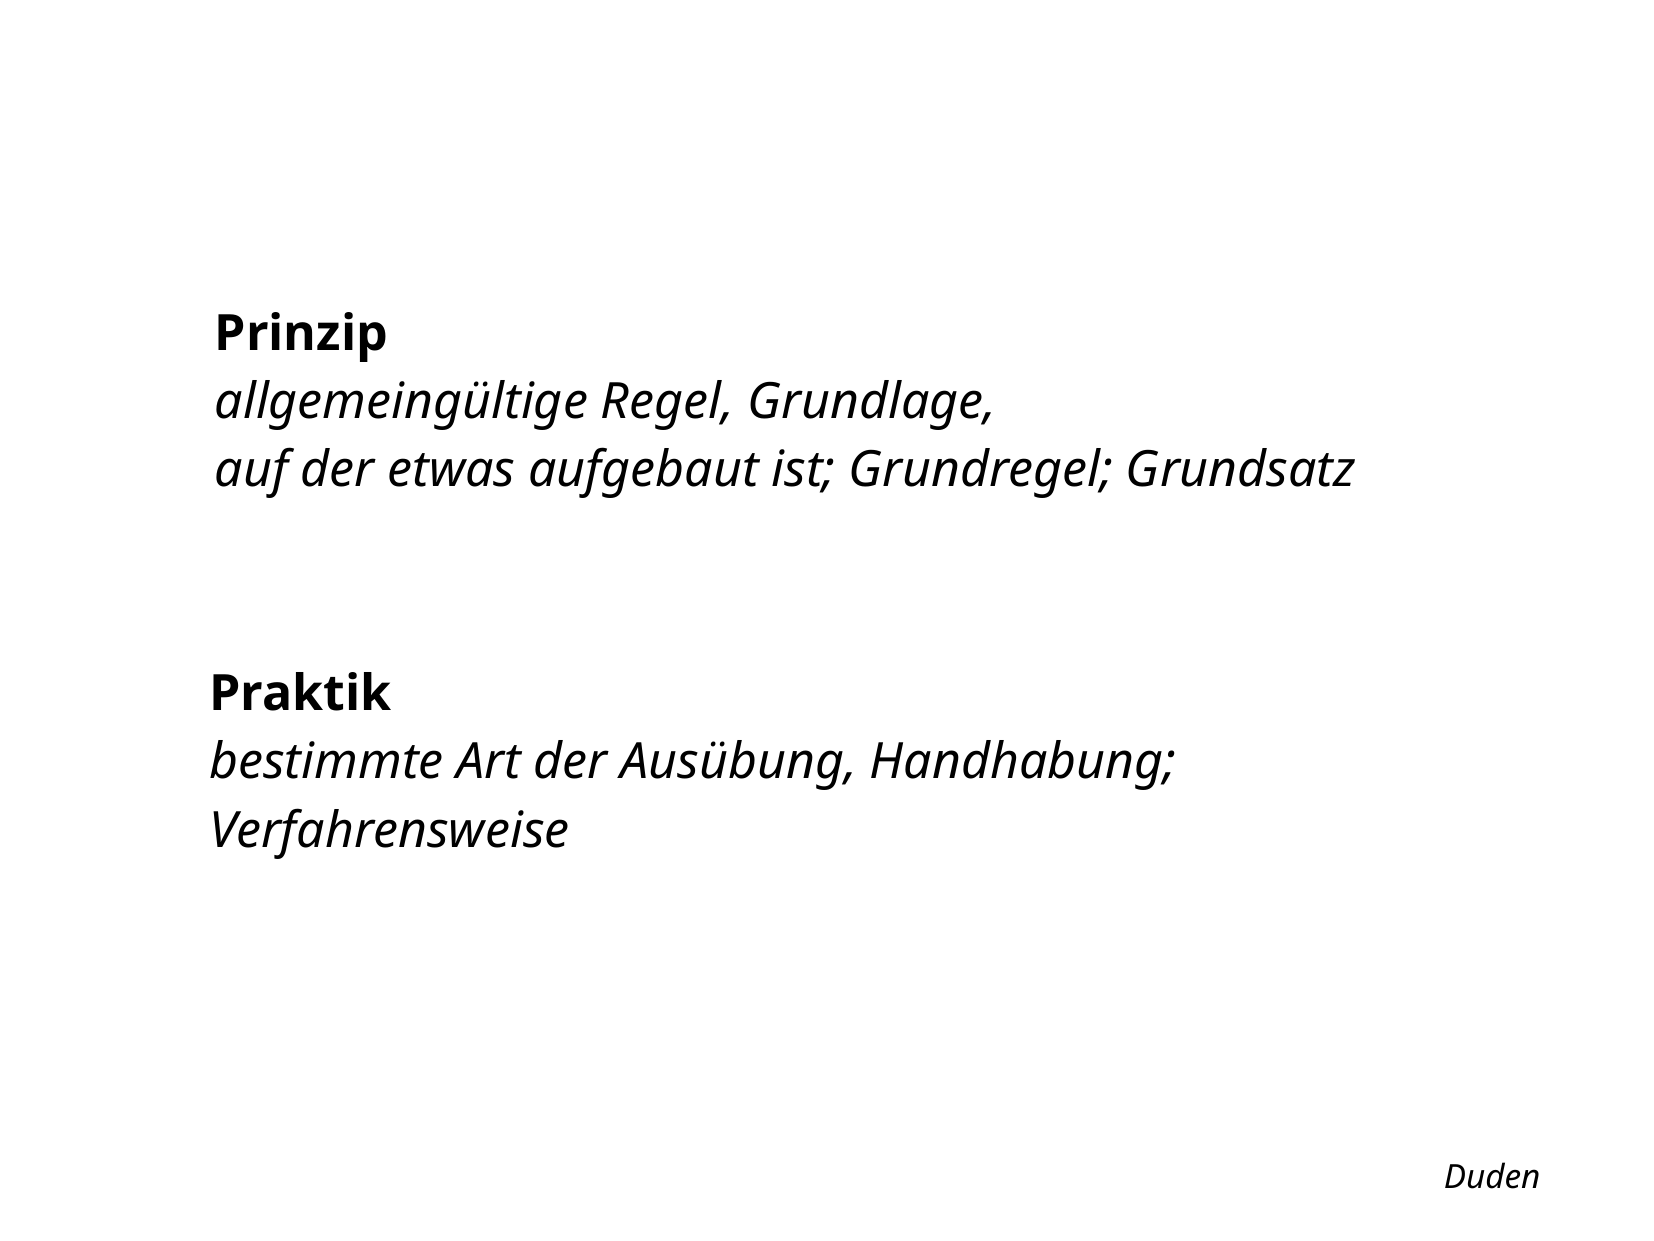

Prinzip
allgemeingültige Regel, Grundlage,
auf der etwas aufgebaut ist; Grundregel; Grundsatz
Praktik
bestimmte Art der Ausübung, Handhabung;
Verfahrensweise
Duden